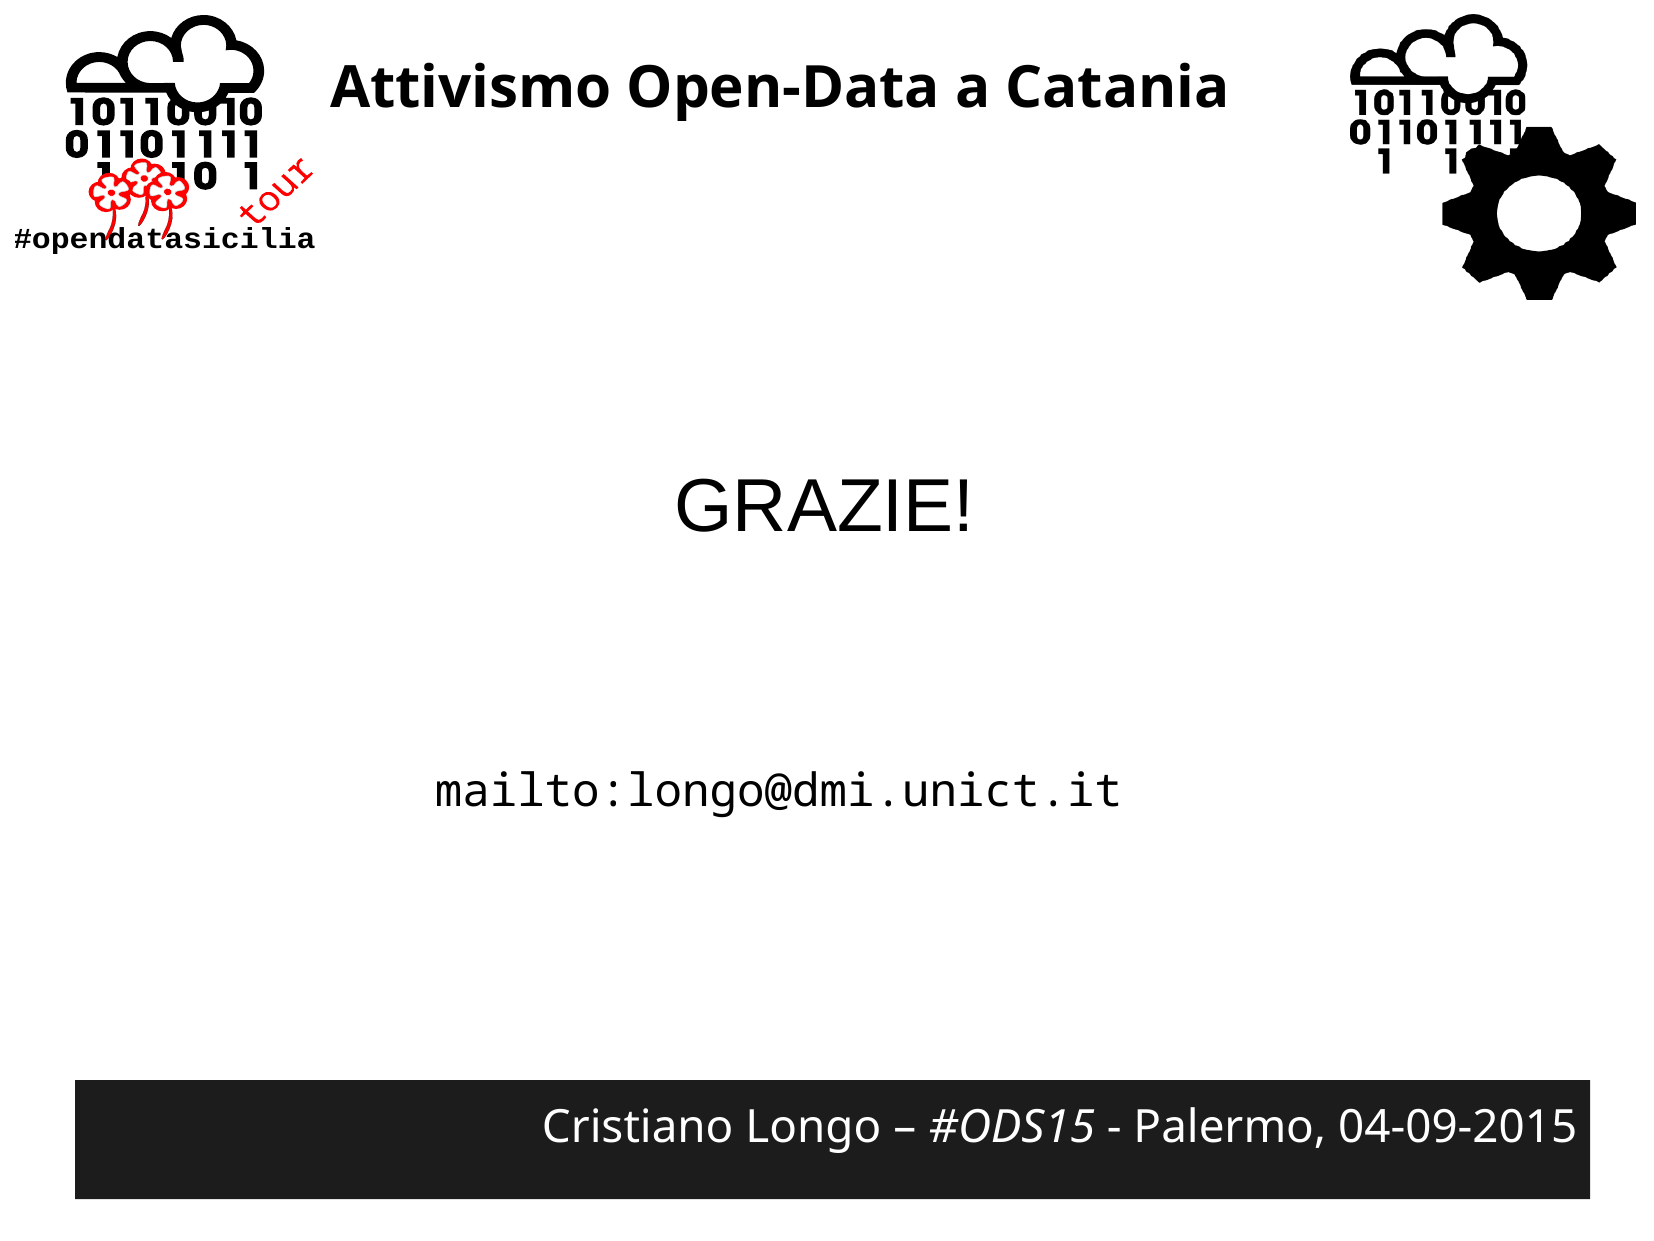

# Attivismo Open-Data a Catania
GRAZIE!
mailto:longo@dmi.unict.it
 Cristiano Longo – #ODS15 - Palermo, 04-09-2015